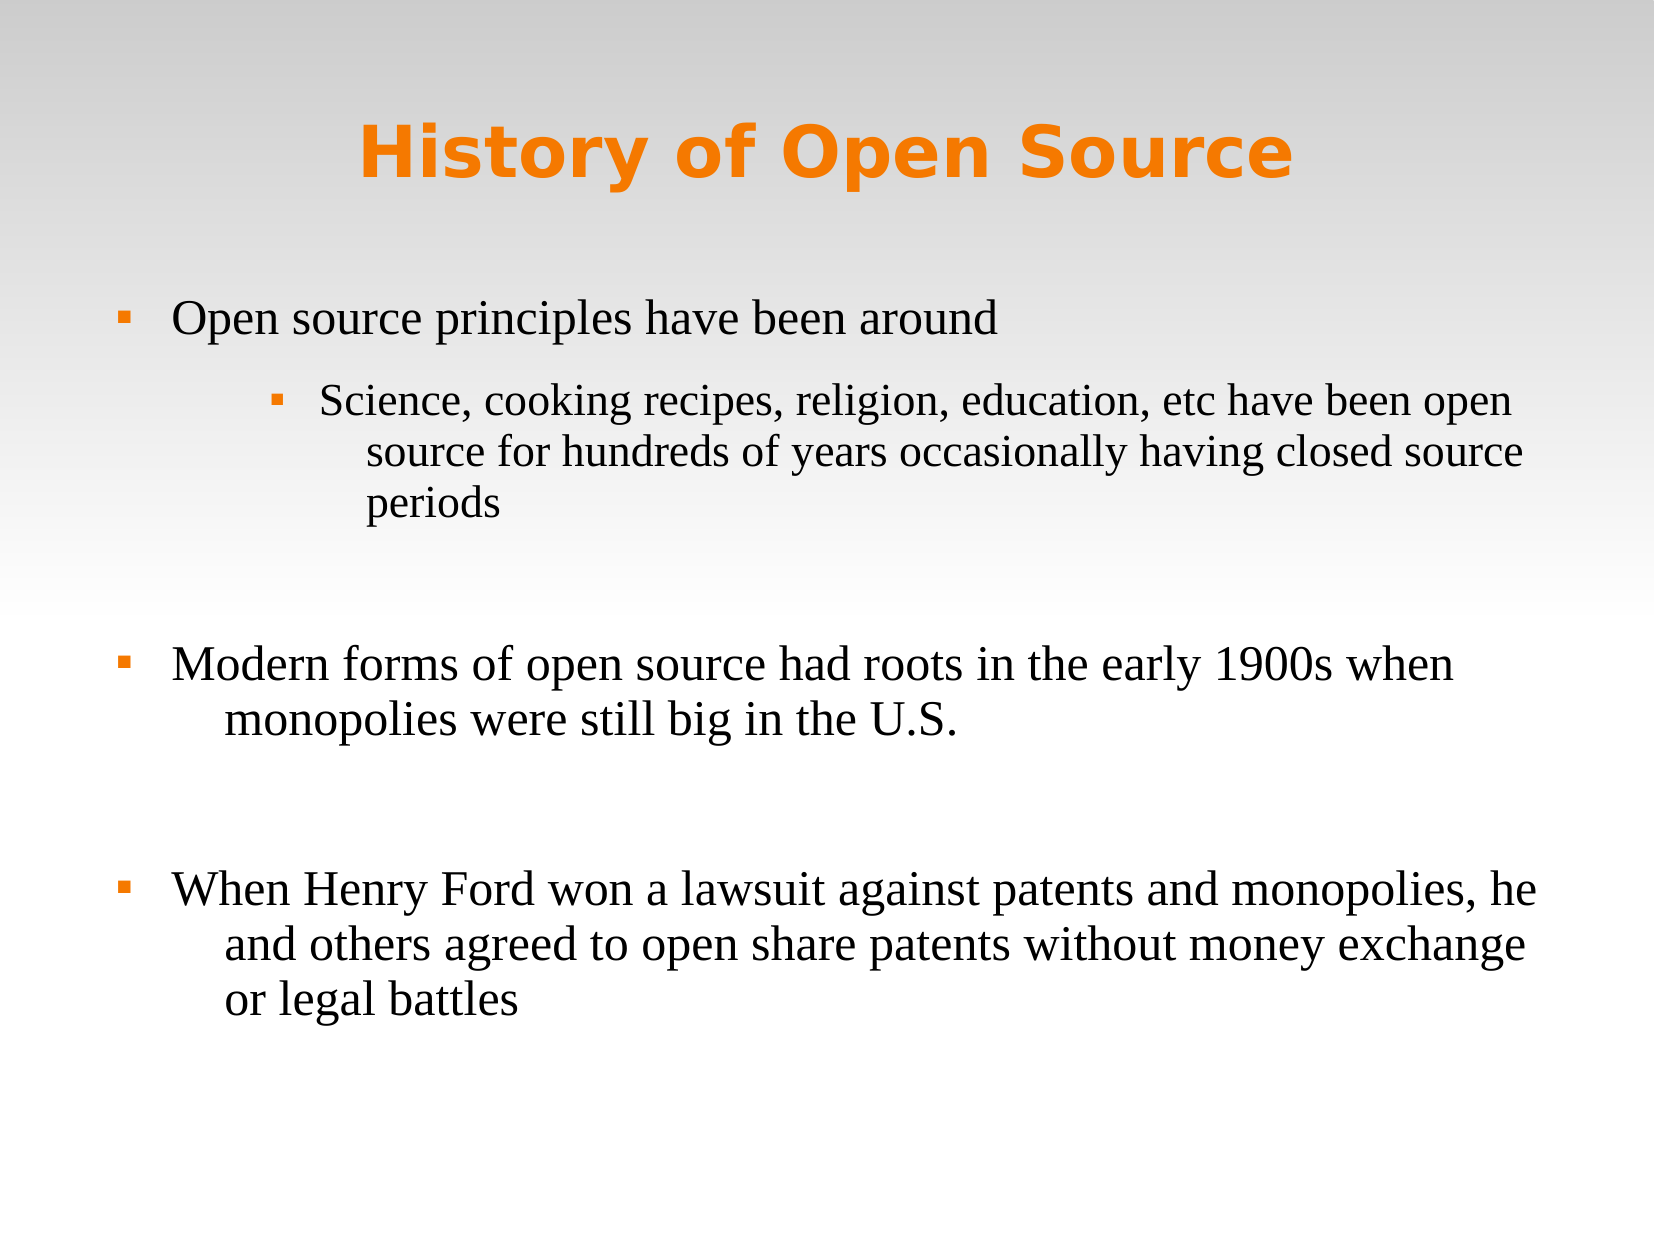

# History of Open Source
Open source principles have been around
Science, cooking recipes, religion, education, etc have been open source for hundreds of years occasionally having closed source periods
Modern forms of open source had roots in the early 1900s when monopolies were still big in the U.S.
When Henry Ford won a lawsuit against patents and monopolies, he and others agreed to open share patents without money exchange or legal battles